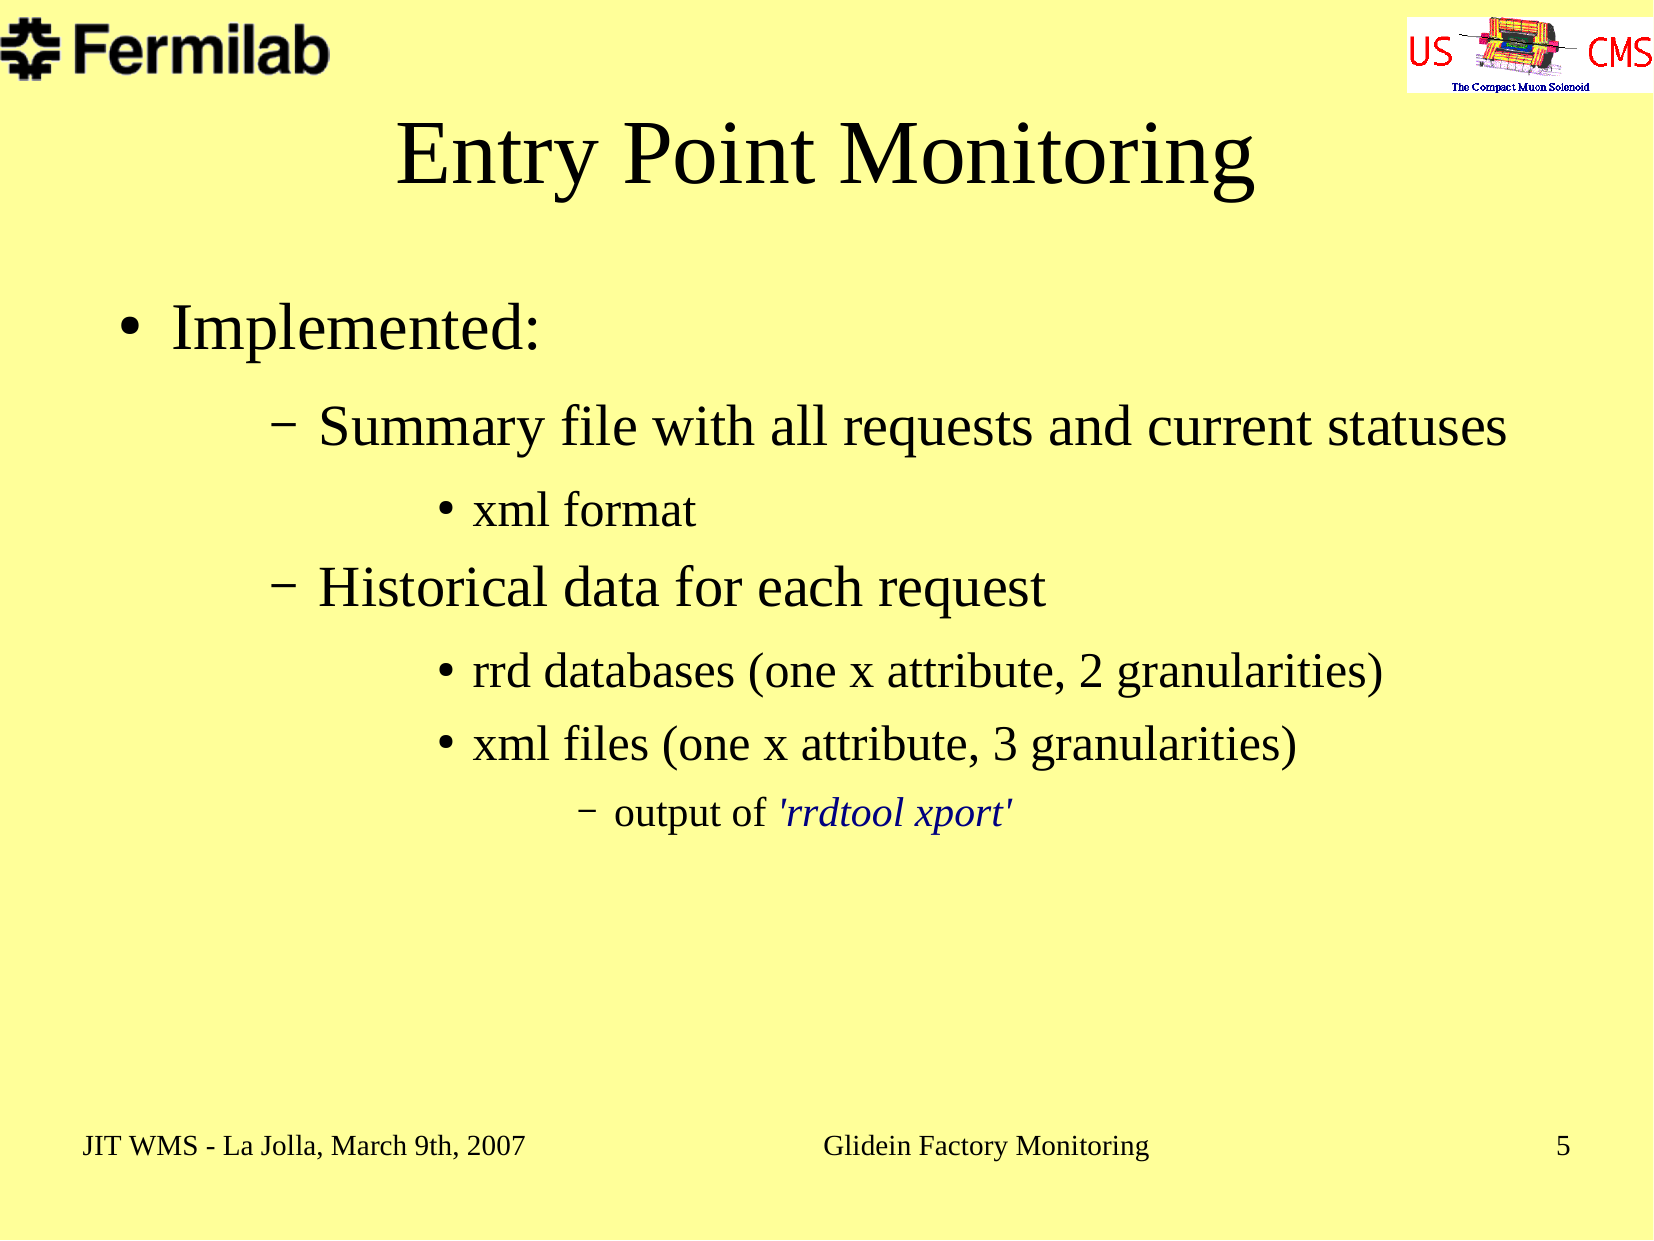

# Entry Point Monitoring
Implemented:
Summary file with all requests and current statuses
xml format
Historical data for each request
rrd databases (one x attribute, 2 granularities)
xml files (one x attribute, 3 granularities)
output of 'rrdtool xport'
JIT WMS - La Jolla, March 9th, 2007
Glidein Factory Monitoring
5